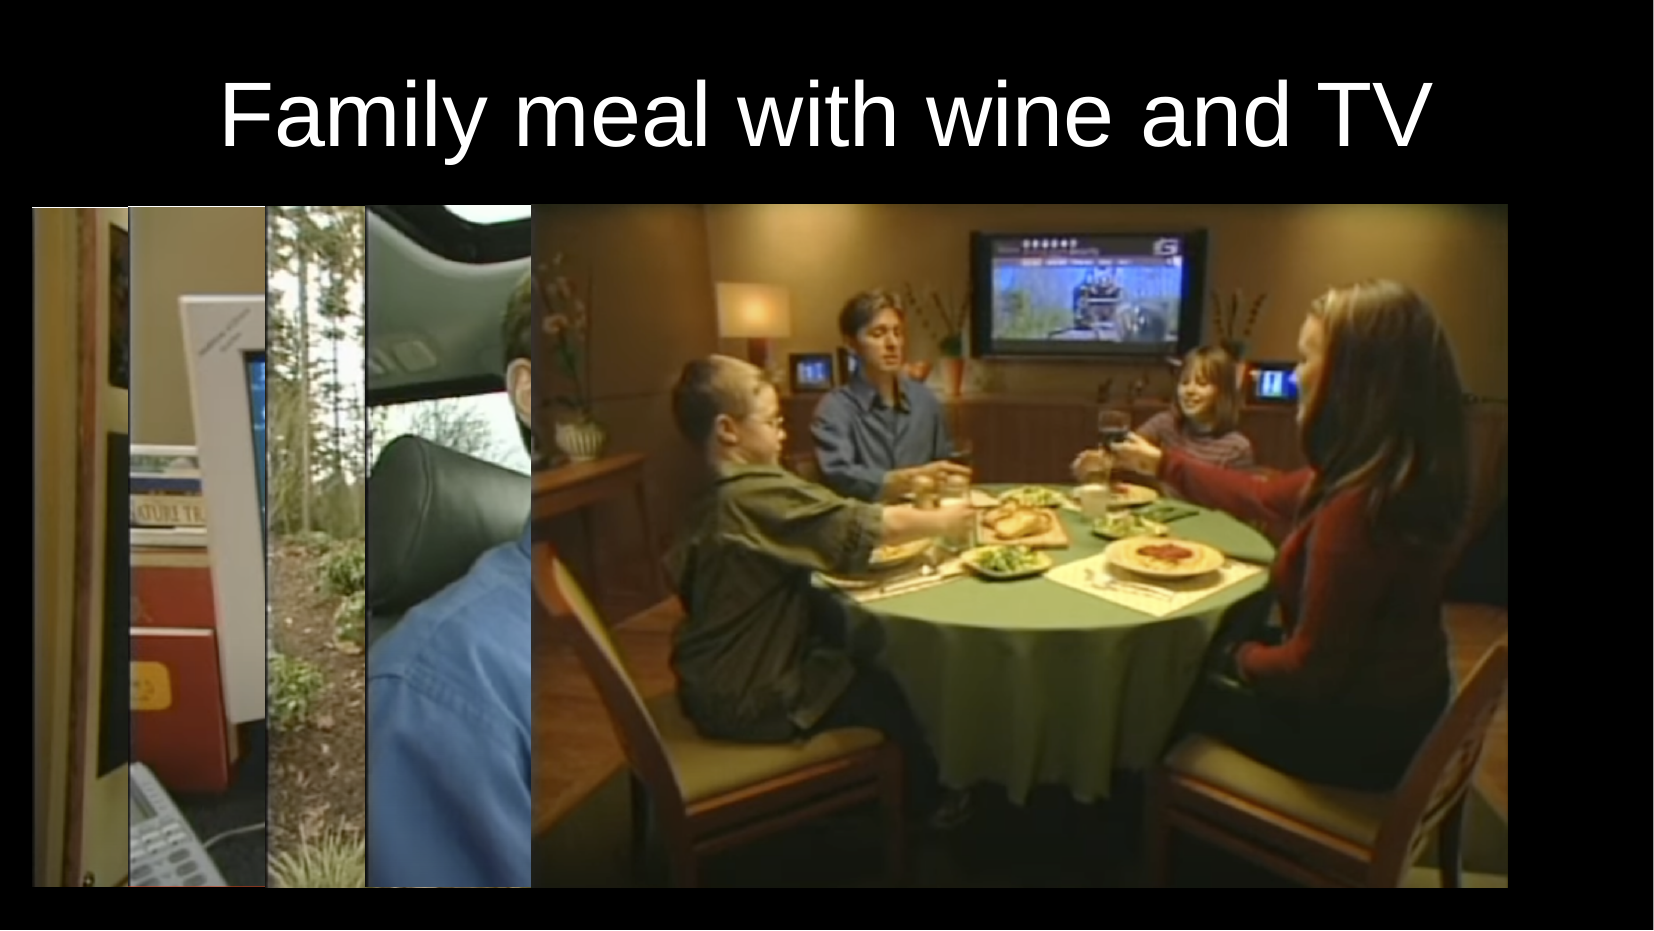

# Family meal with wine and TV